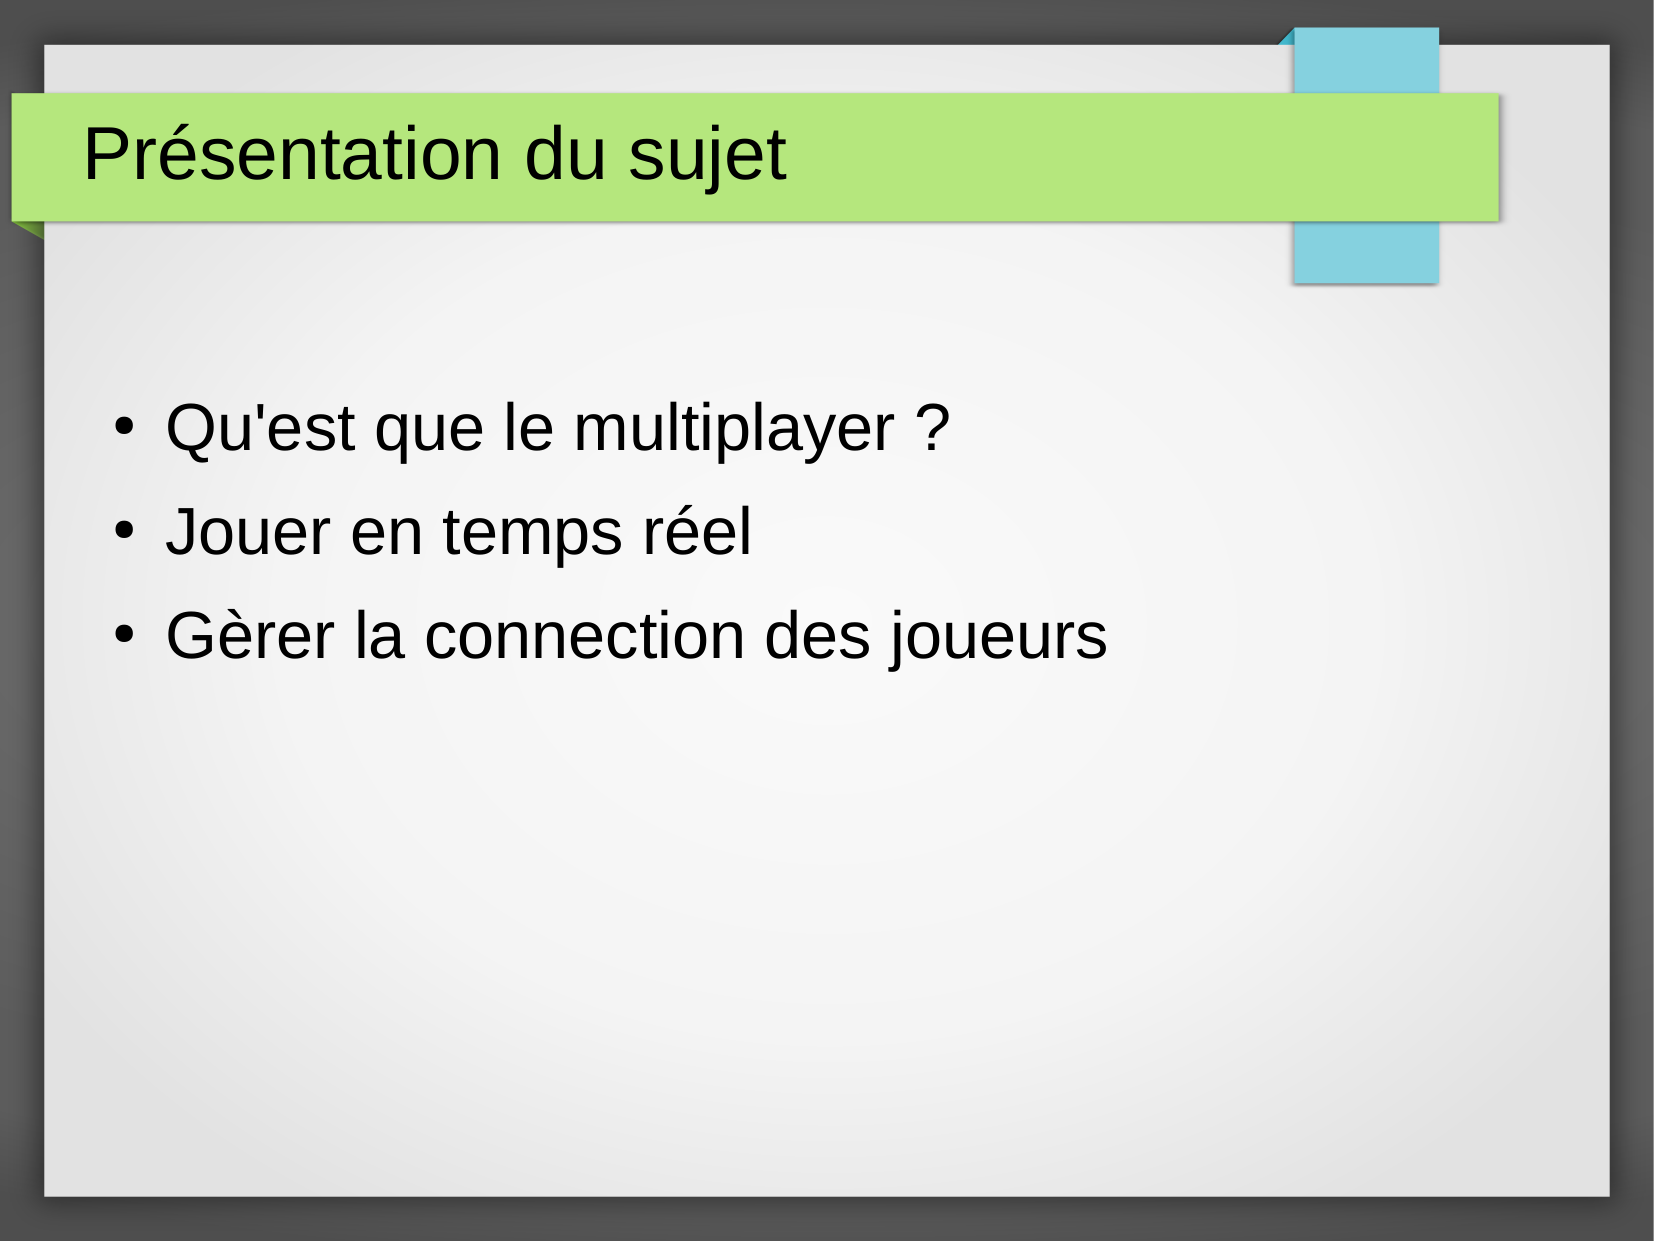

# Présentation du sujet
Qu'est que le multiplayer ?
Jouer en temps réel
Gèrer la connection des joueurs